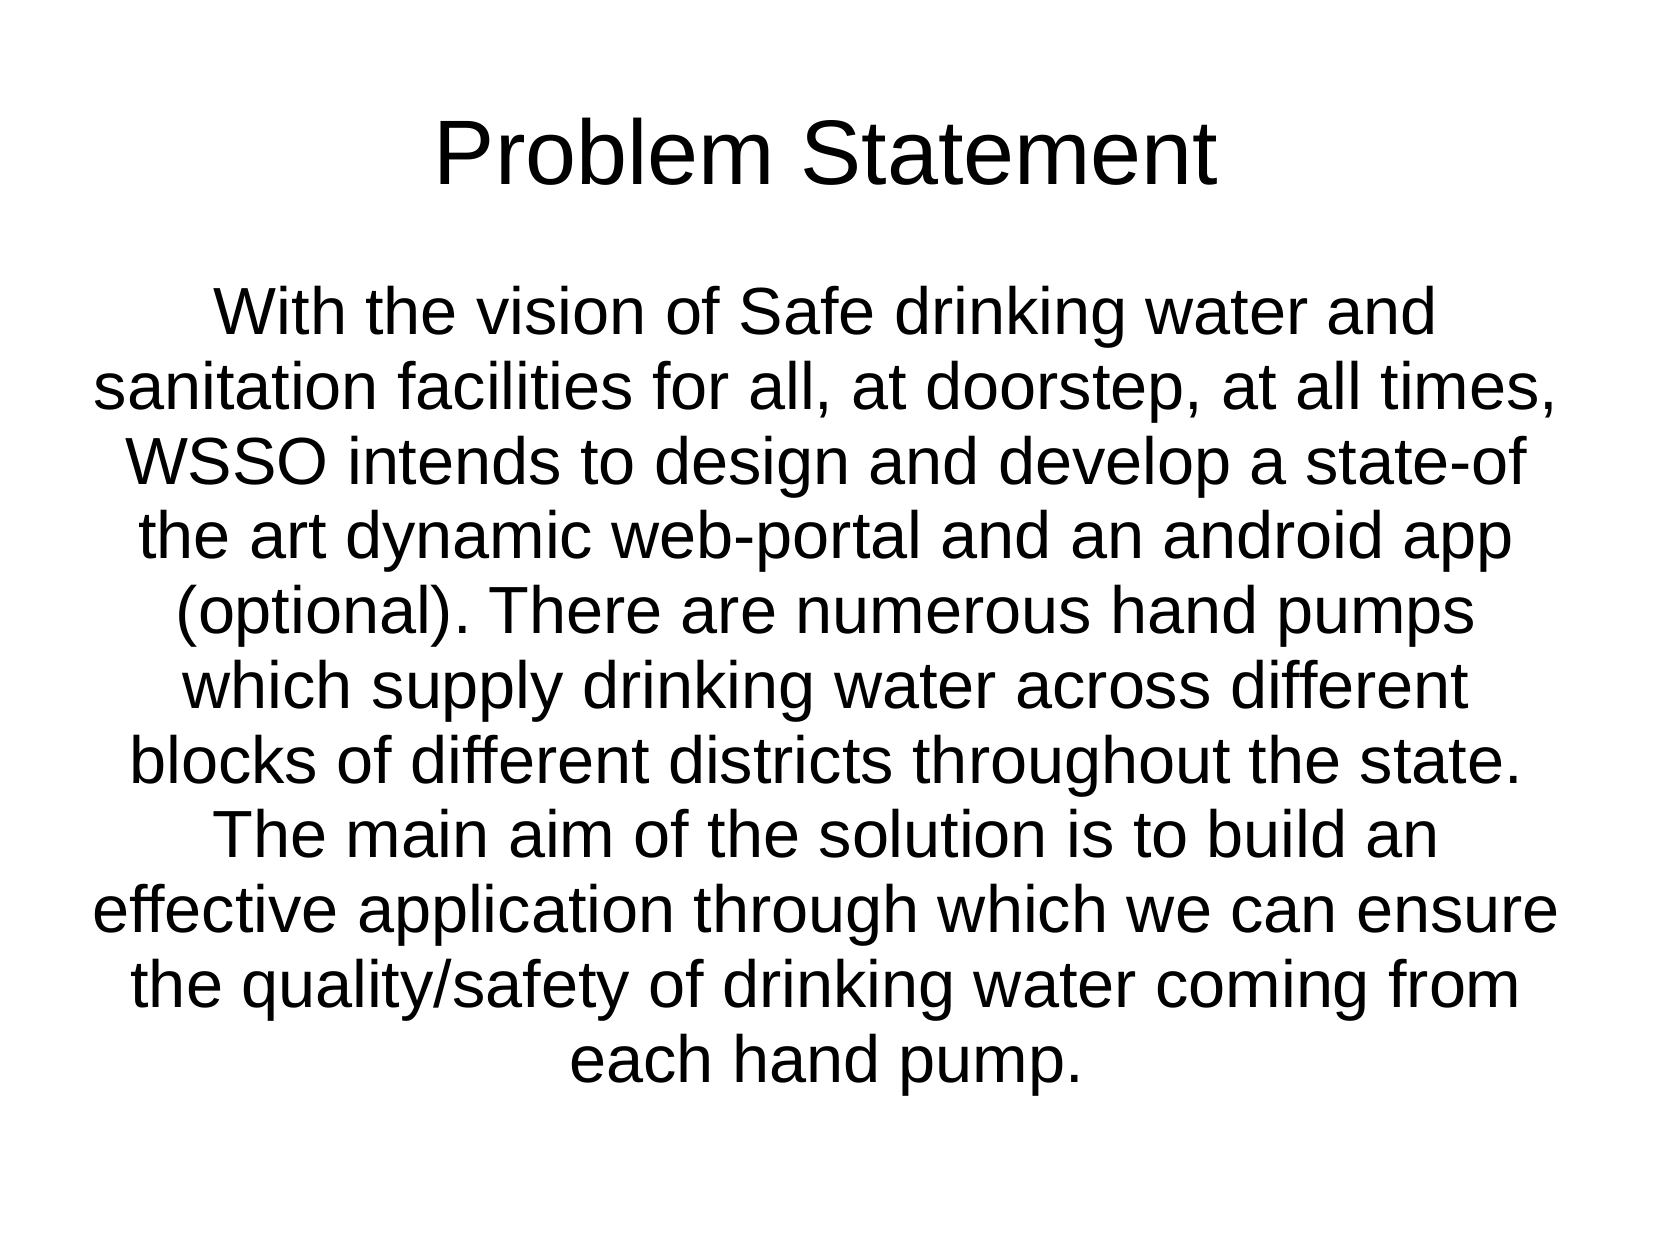

# Problem Statement
With the vision of Safe drinking water and sanitation facilities for all, at doorstep, at all times, WSSO intends to design and develop a state-of the art dynamic web-portal and an android app (optional). There are numerous hand pumps which supply drinking water across different blocks of different districts throughout the state. The main aim of the solution is to build an effective application through which we can ensure the quality/safety of drinking water coming from each hand pump.